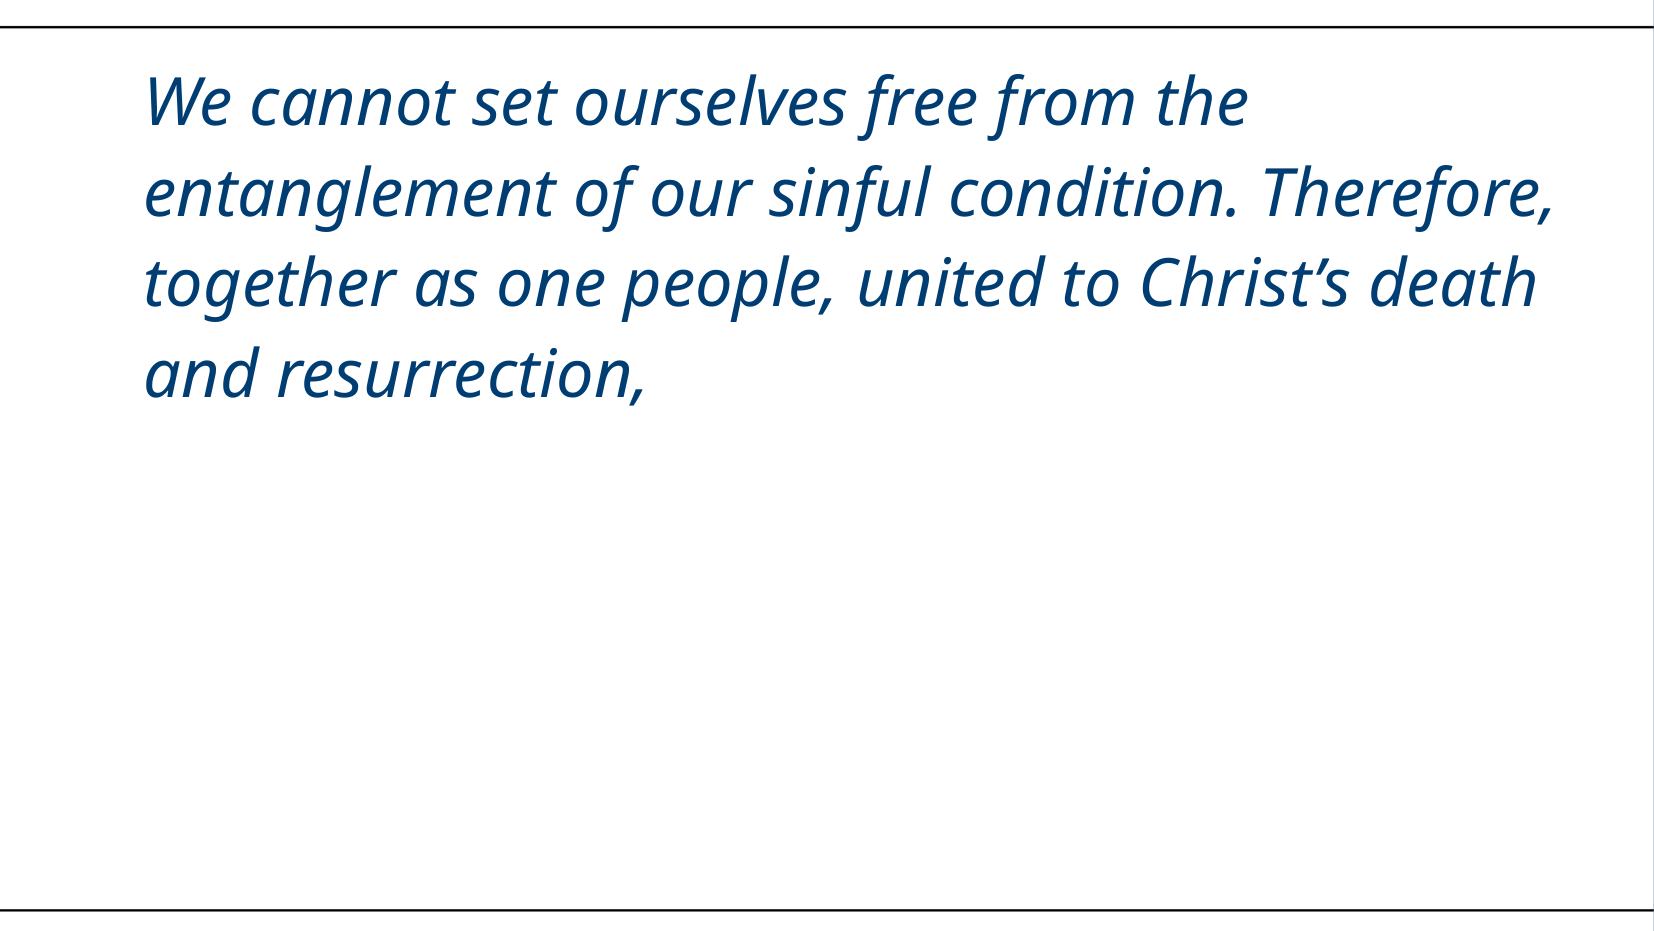

We cannot set ourselves free from the
 entanglement of our sinful condition. Therefore,
 together as one people, united to Christ’s death
 and resurrection,